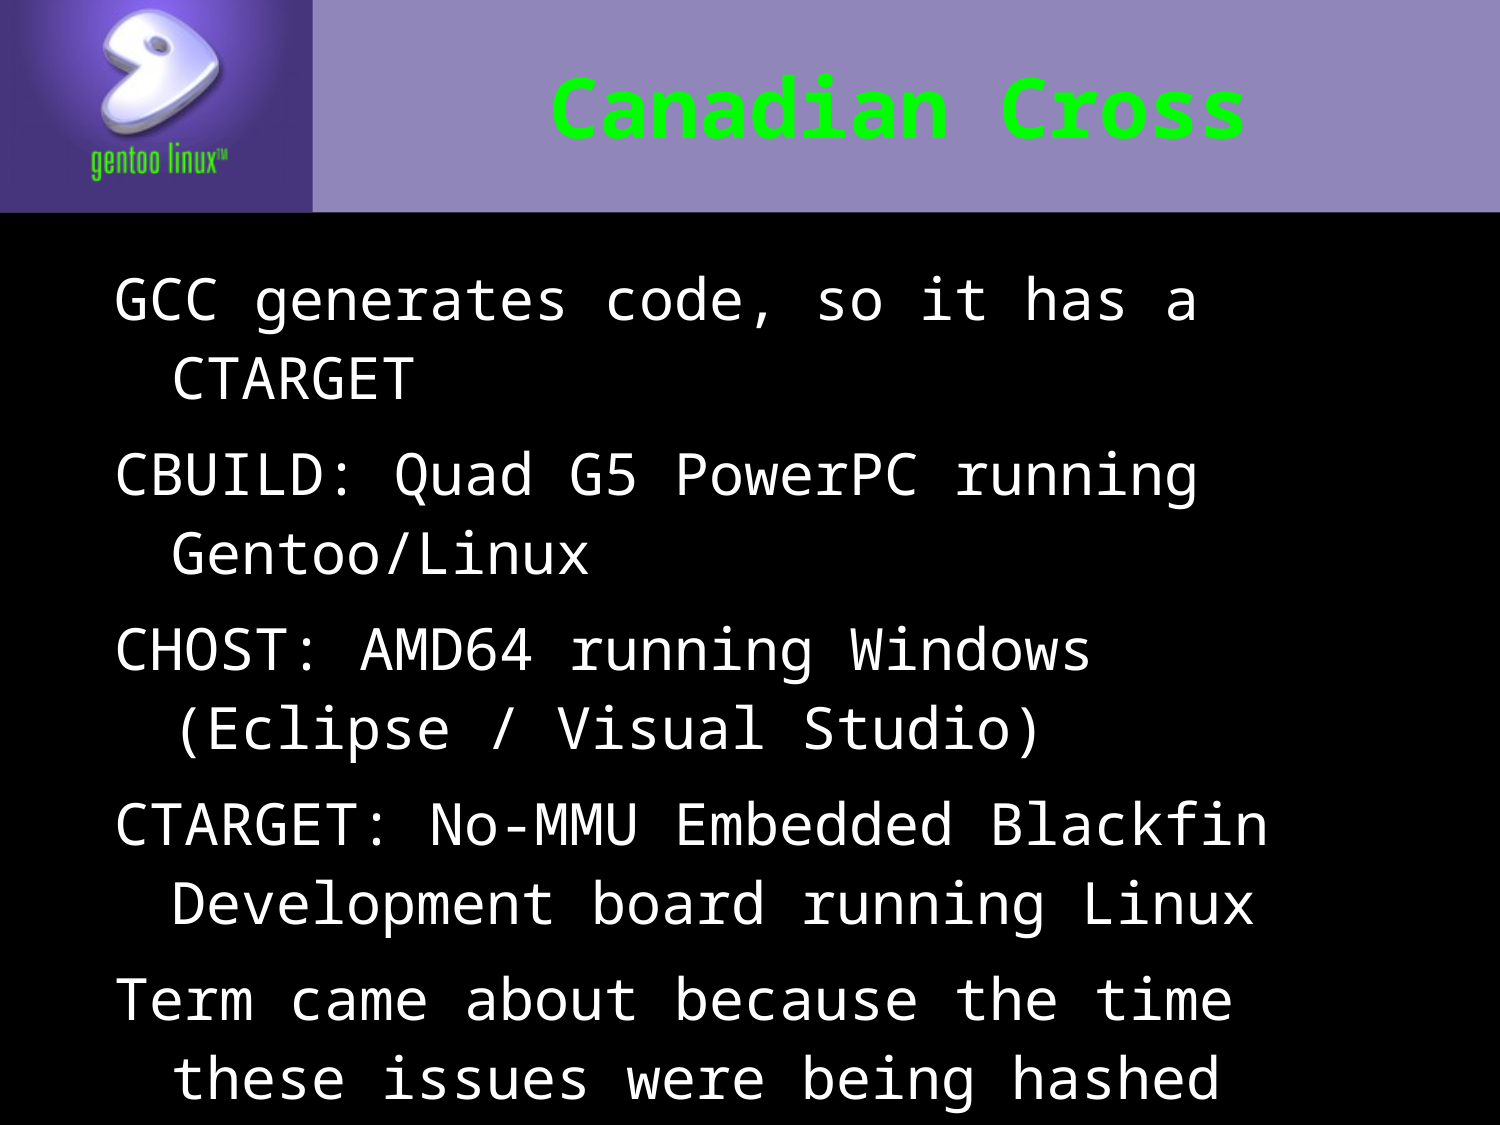

# Canadian Cross
GCC generates code, so it has a CTARGET
CBUILD: Quad G5 PowerPC running Gentoo/Linux
CHOST: AMD64 running Windows (Eclipse / Visual Studio)
CTARGET: No-MMU Embedded Blackfin Development board running Linux
Term came about because the time these issues were being hashed out, Canada had three national parties